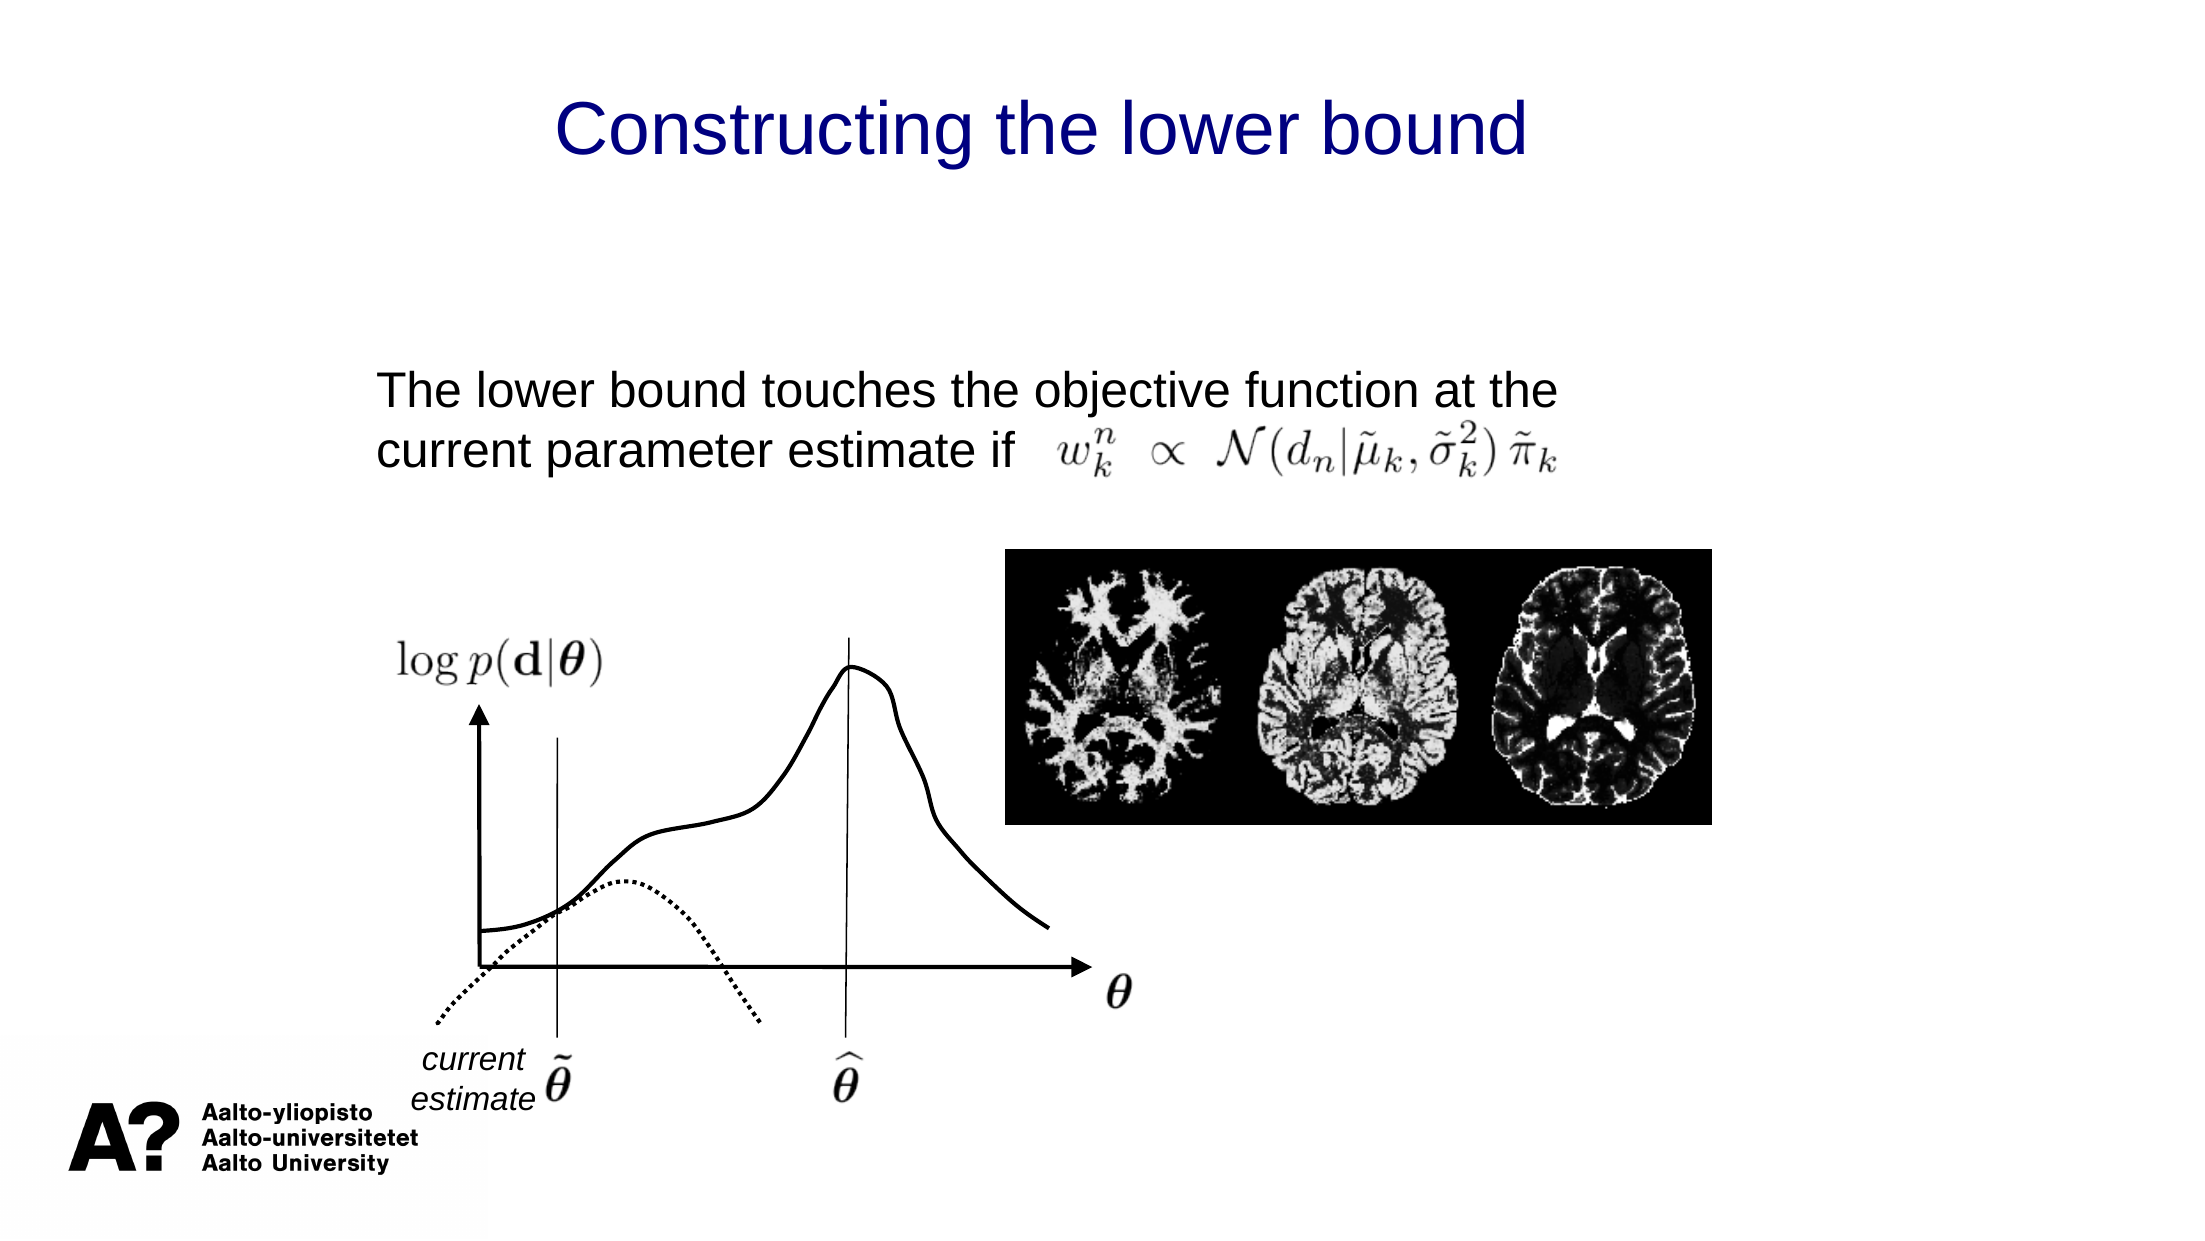

# Constructing the lower bound
The lower bound touches the objective function at the current parameter estimate if
current estimate